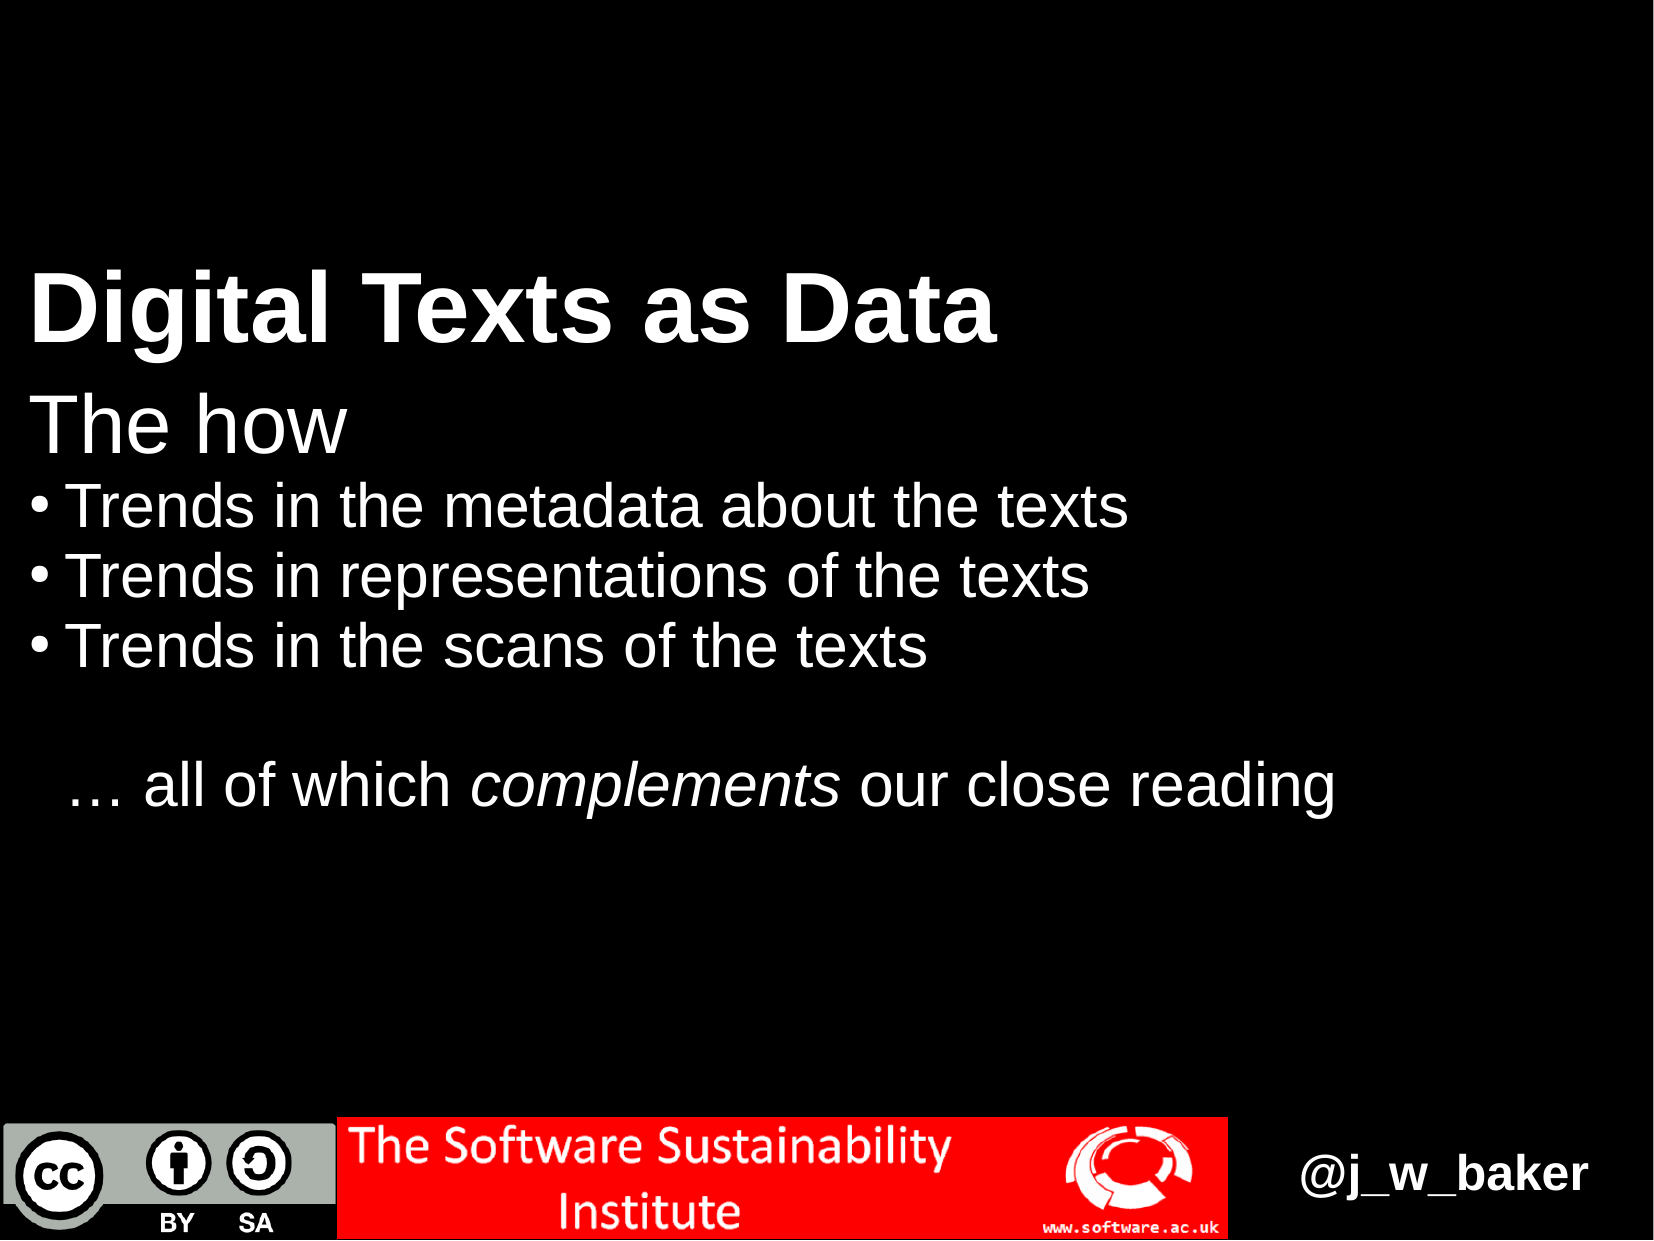

Digital Texts as Data
The how
Trends in the metadata about the texts
Trends in representations of the texts
Trends in the scans of the texts
… all of which complements our close reading
@j_w_baker